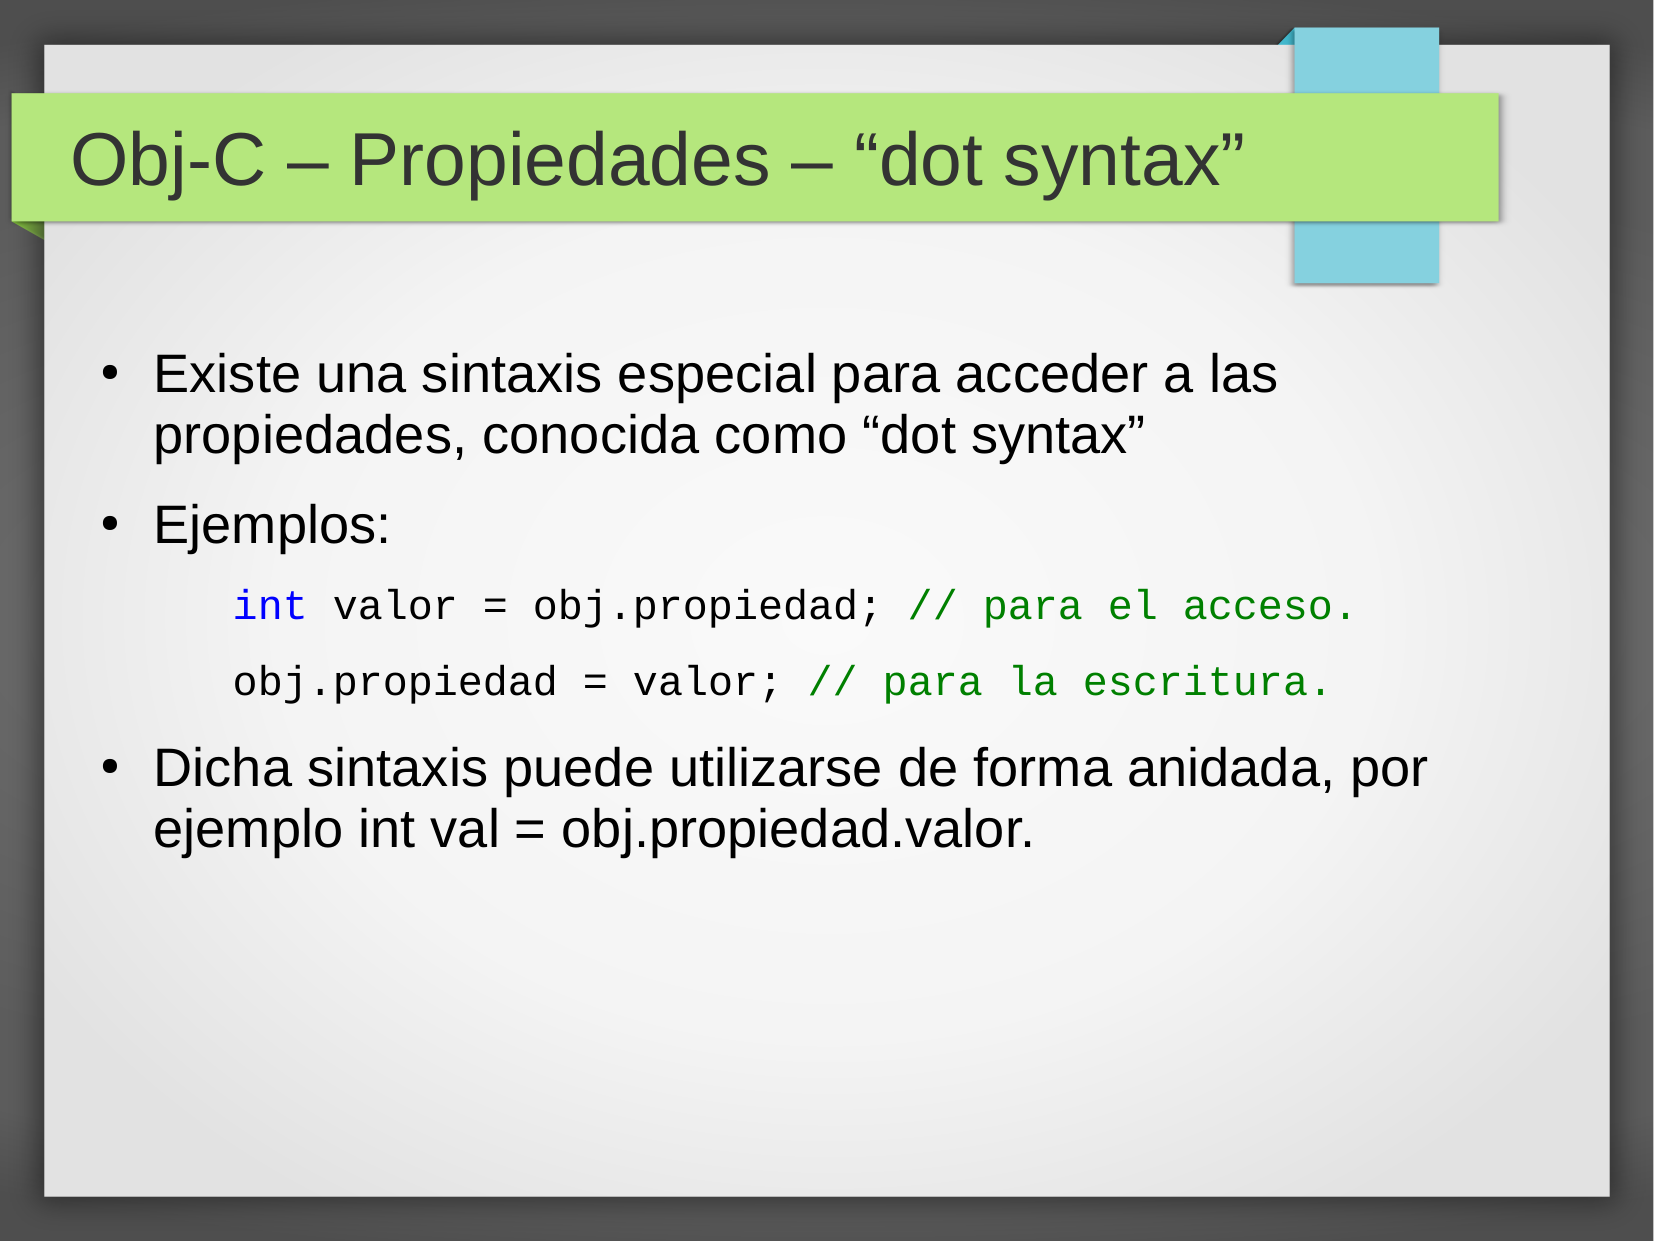

# Obj-C – Propiedades – “dot syntax”
Existe una sintaxis especial para acceder a las propiedades, conocida como “dot syntax”
Ejemplos:
 int valor = obj.propiedad; // para el acceso.
 obj.propiedad = valor; // para la escritura.
Dicha sintaxis puede utilizarse de forma anidada, por ejemplo int val = obj.propiedad.valor.